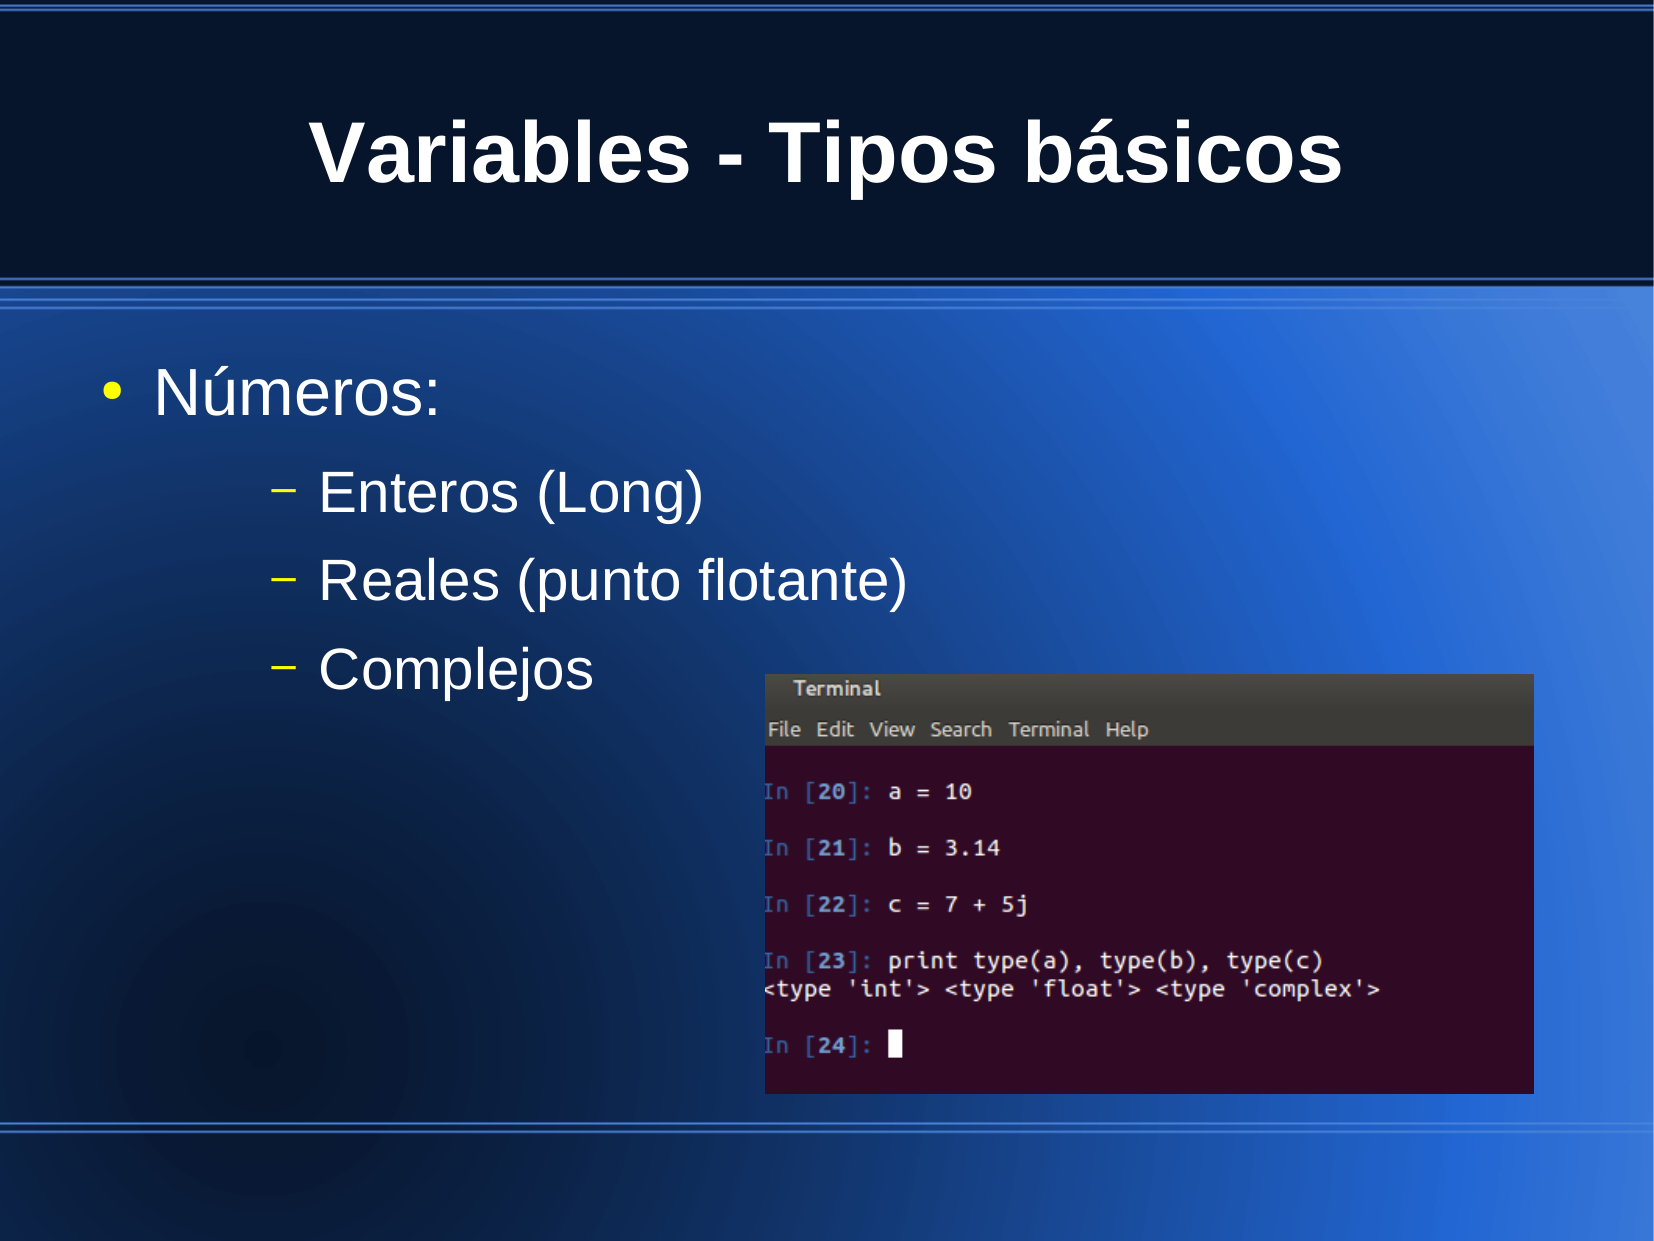

# Variables - Tipos básicos
Números:
Enteros (Long)
Reales (punto flotante)
Complejos